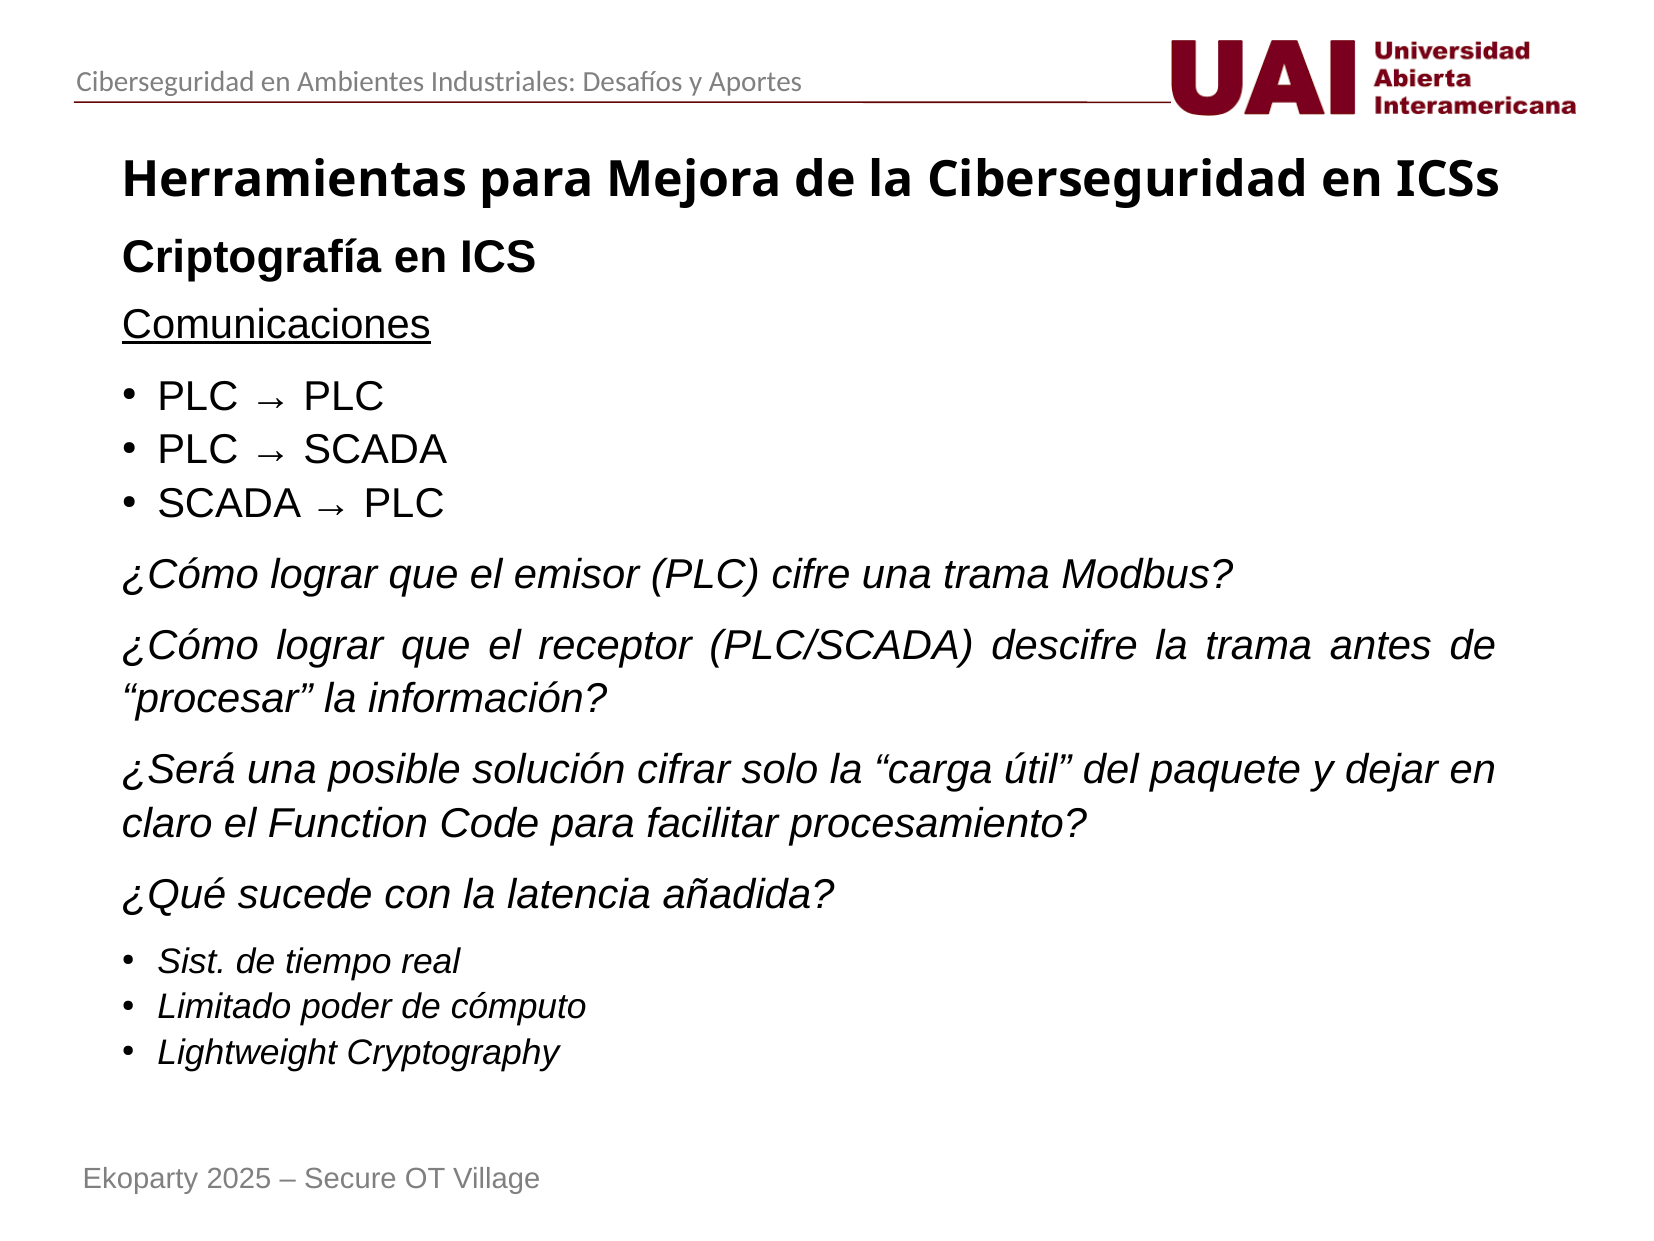

Herramientas para Mejora de la Ciberseguridad en ICSs
Criptografía en ICS
Comunicaciones
PLC → PLC
PLC → SCADA
SCADA → PLC
¿Cómo lograr que el emisor (PLC) cifre una trama Modbus?
¿Cómo lograr que el receptor (PLC/SCADA) descifre la trama antes de “procesar” la información?
¿Será una posible solución cifrar solo la “carga útil” del paquete y dejar en claro el Function Code para facilitar procesamiento?
¿Qué sucede con la latencia añadida?
Sist. de tiempo real
Limitado poder de cómputo
Lightweight Cryptography